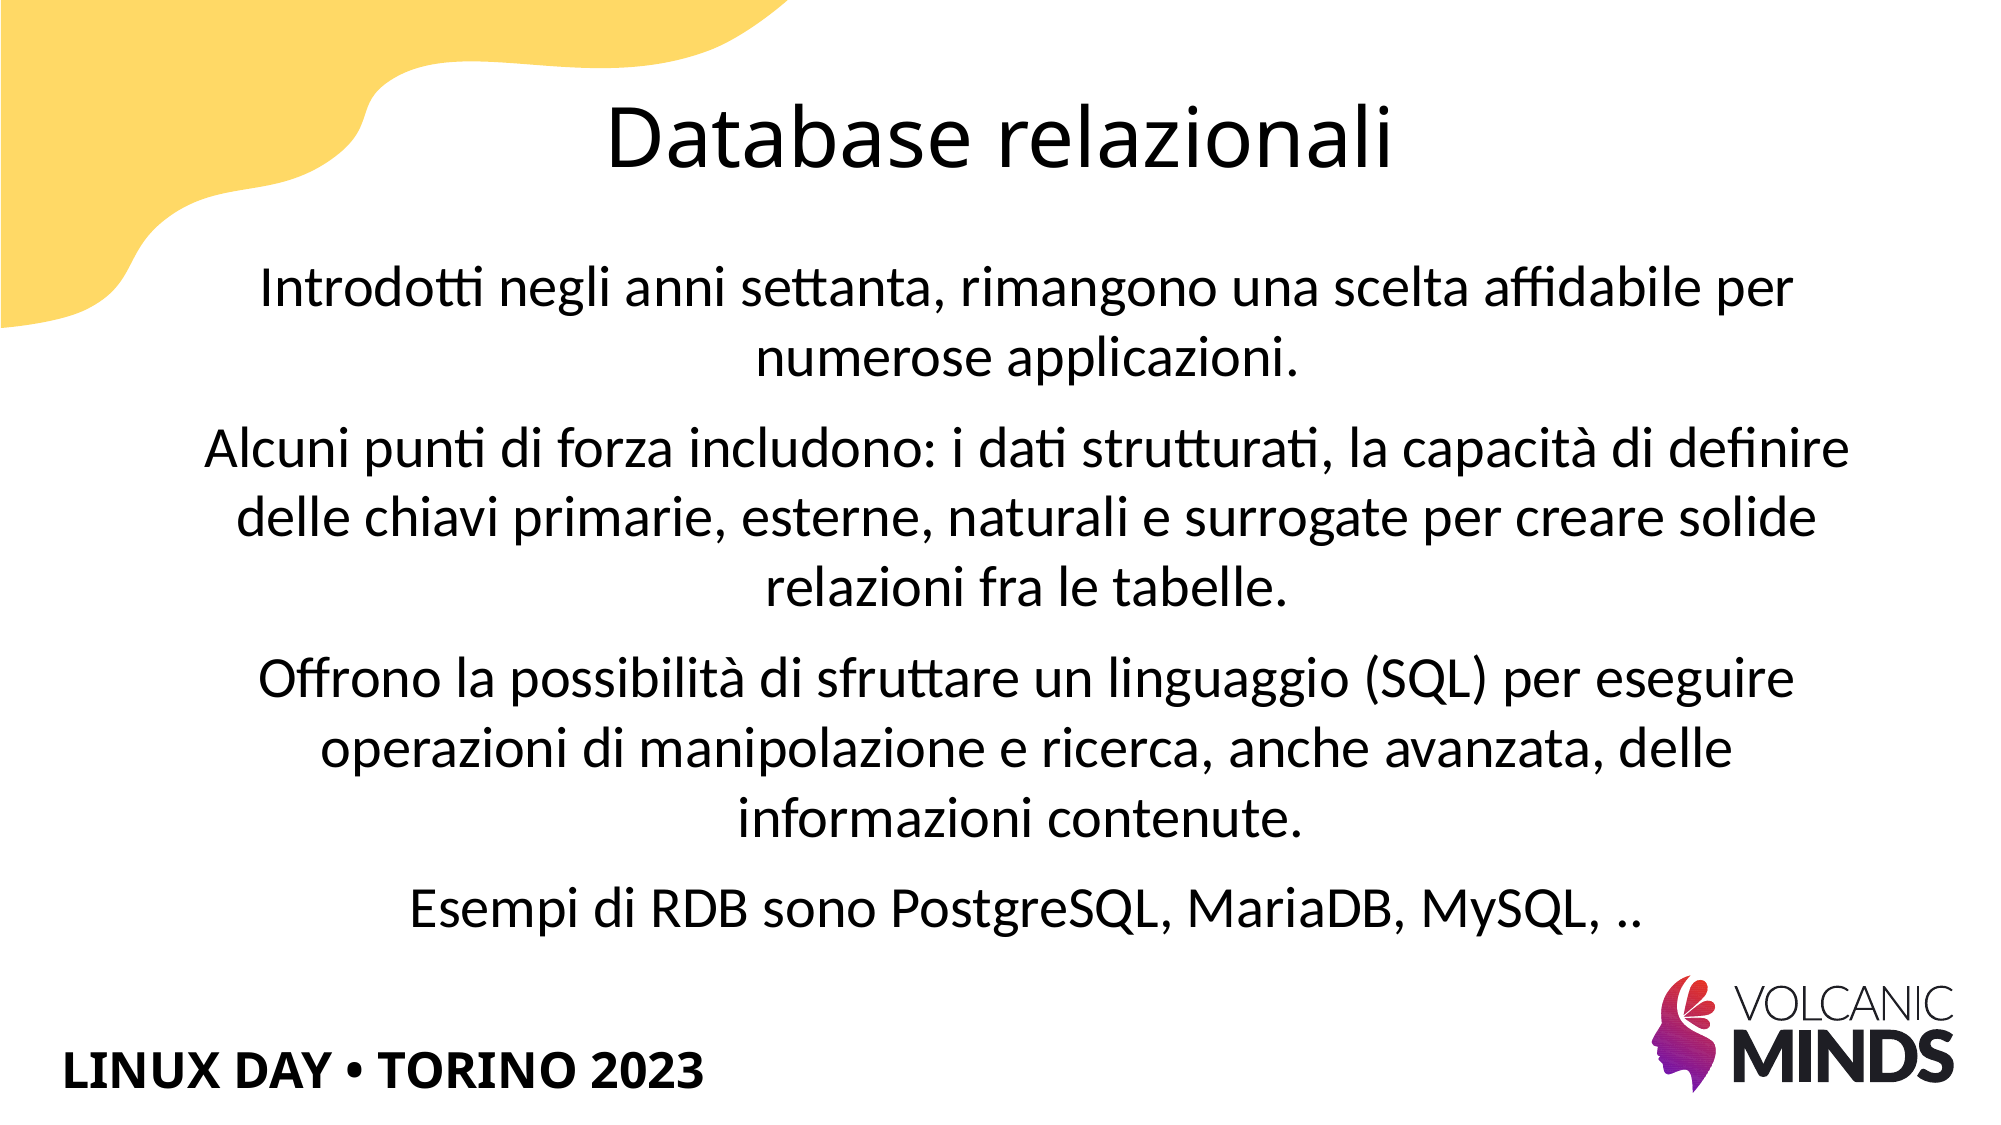

# Database relazionali
Introdotti negli anni settanta, rimangono una scelta affidabile per numerose applicazioni.
Alcuni punti di forza includono: i dati strutturati, la capacità di definire delle chiavi primarie, esterne, naturali e surrogate per creare solide relazioni fra le tabelle.
Offrono la possibilità di sfruttare un linguaggio (SQL) per eseguire operazioni di manipolazione e ricerca, anche avanzata, delle informazioni contenute.
Esempi di RDB sono PostgreSQL, MariaDB, MySQL, ..
LINUX DAY • TORINO 2023